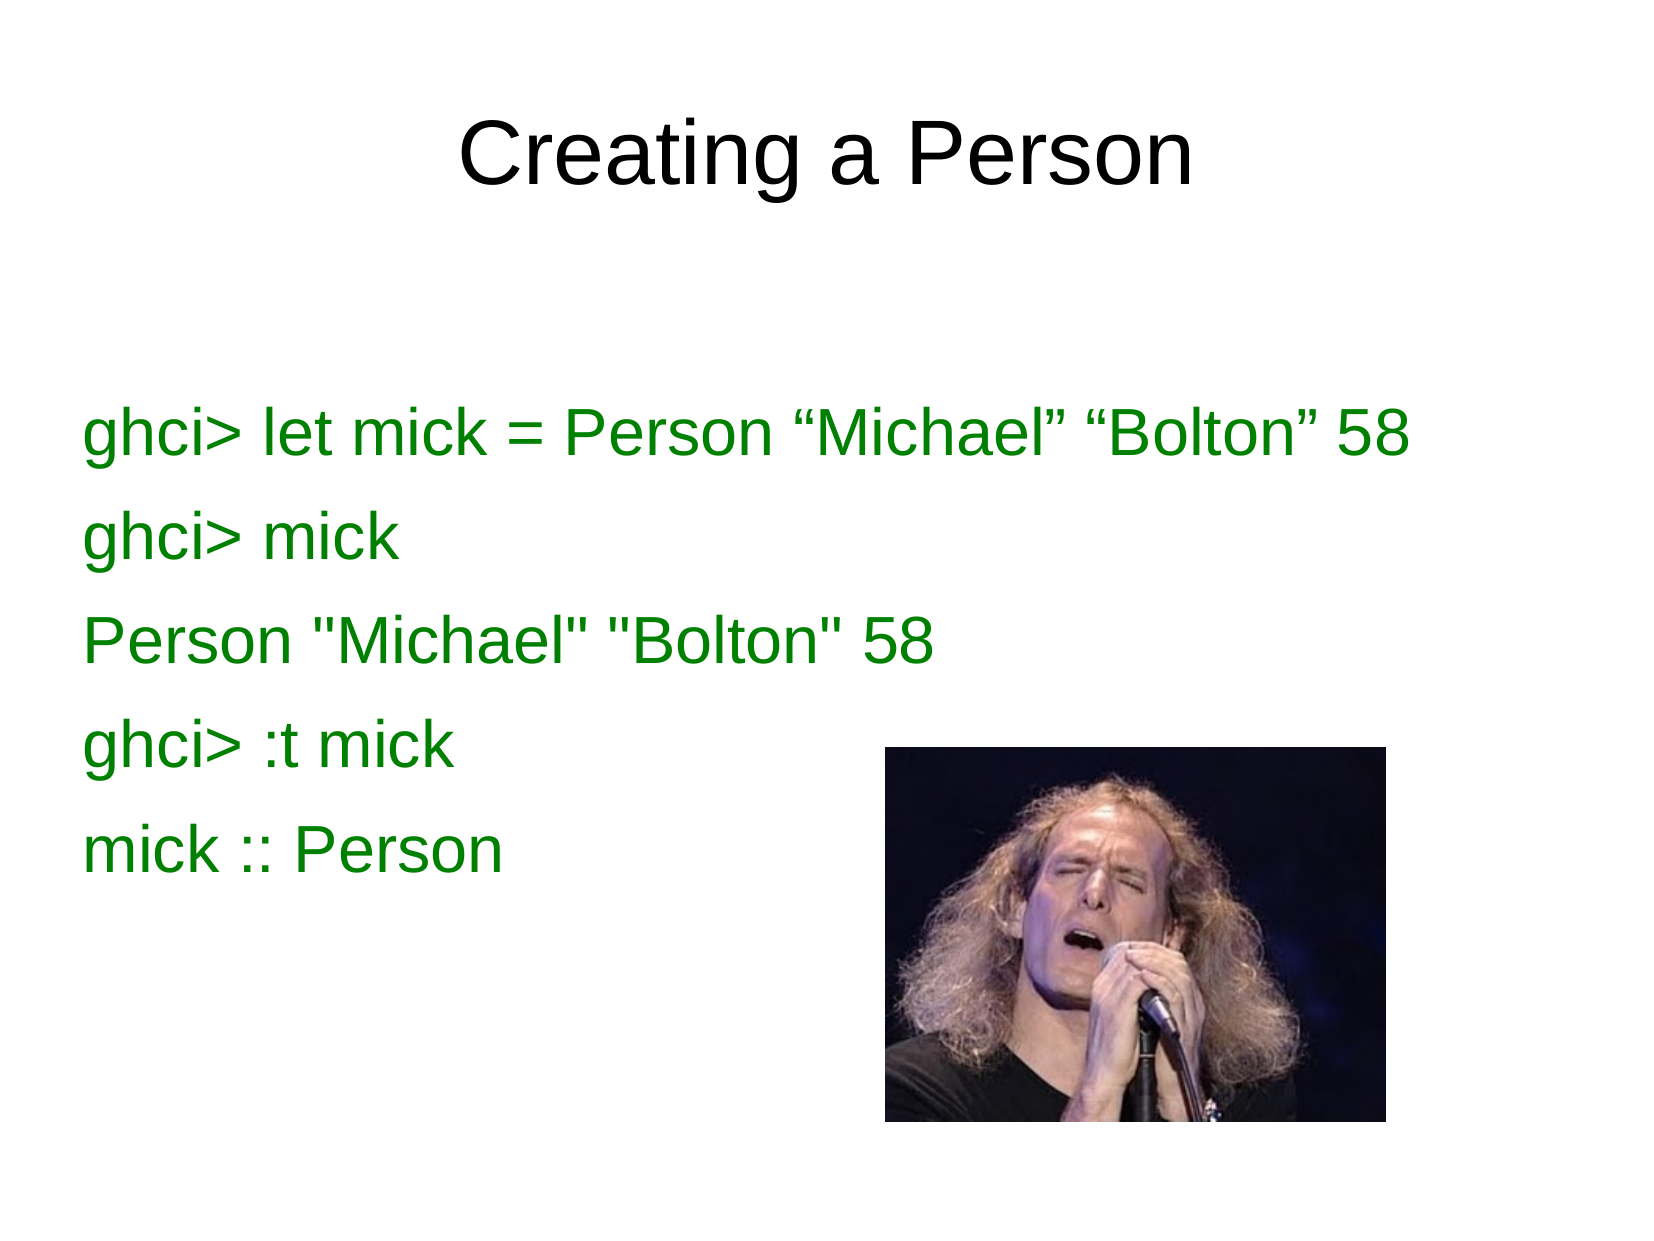

# Creating a Person
ghci> let mick = Person “Michael” “Bolton” 58
ghci> mick
Person "Michael" "Bolton" 58
ghci> :t mick
mick :: Person